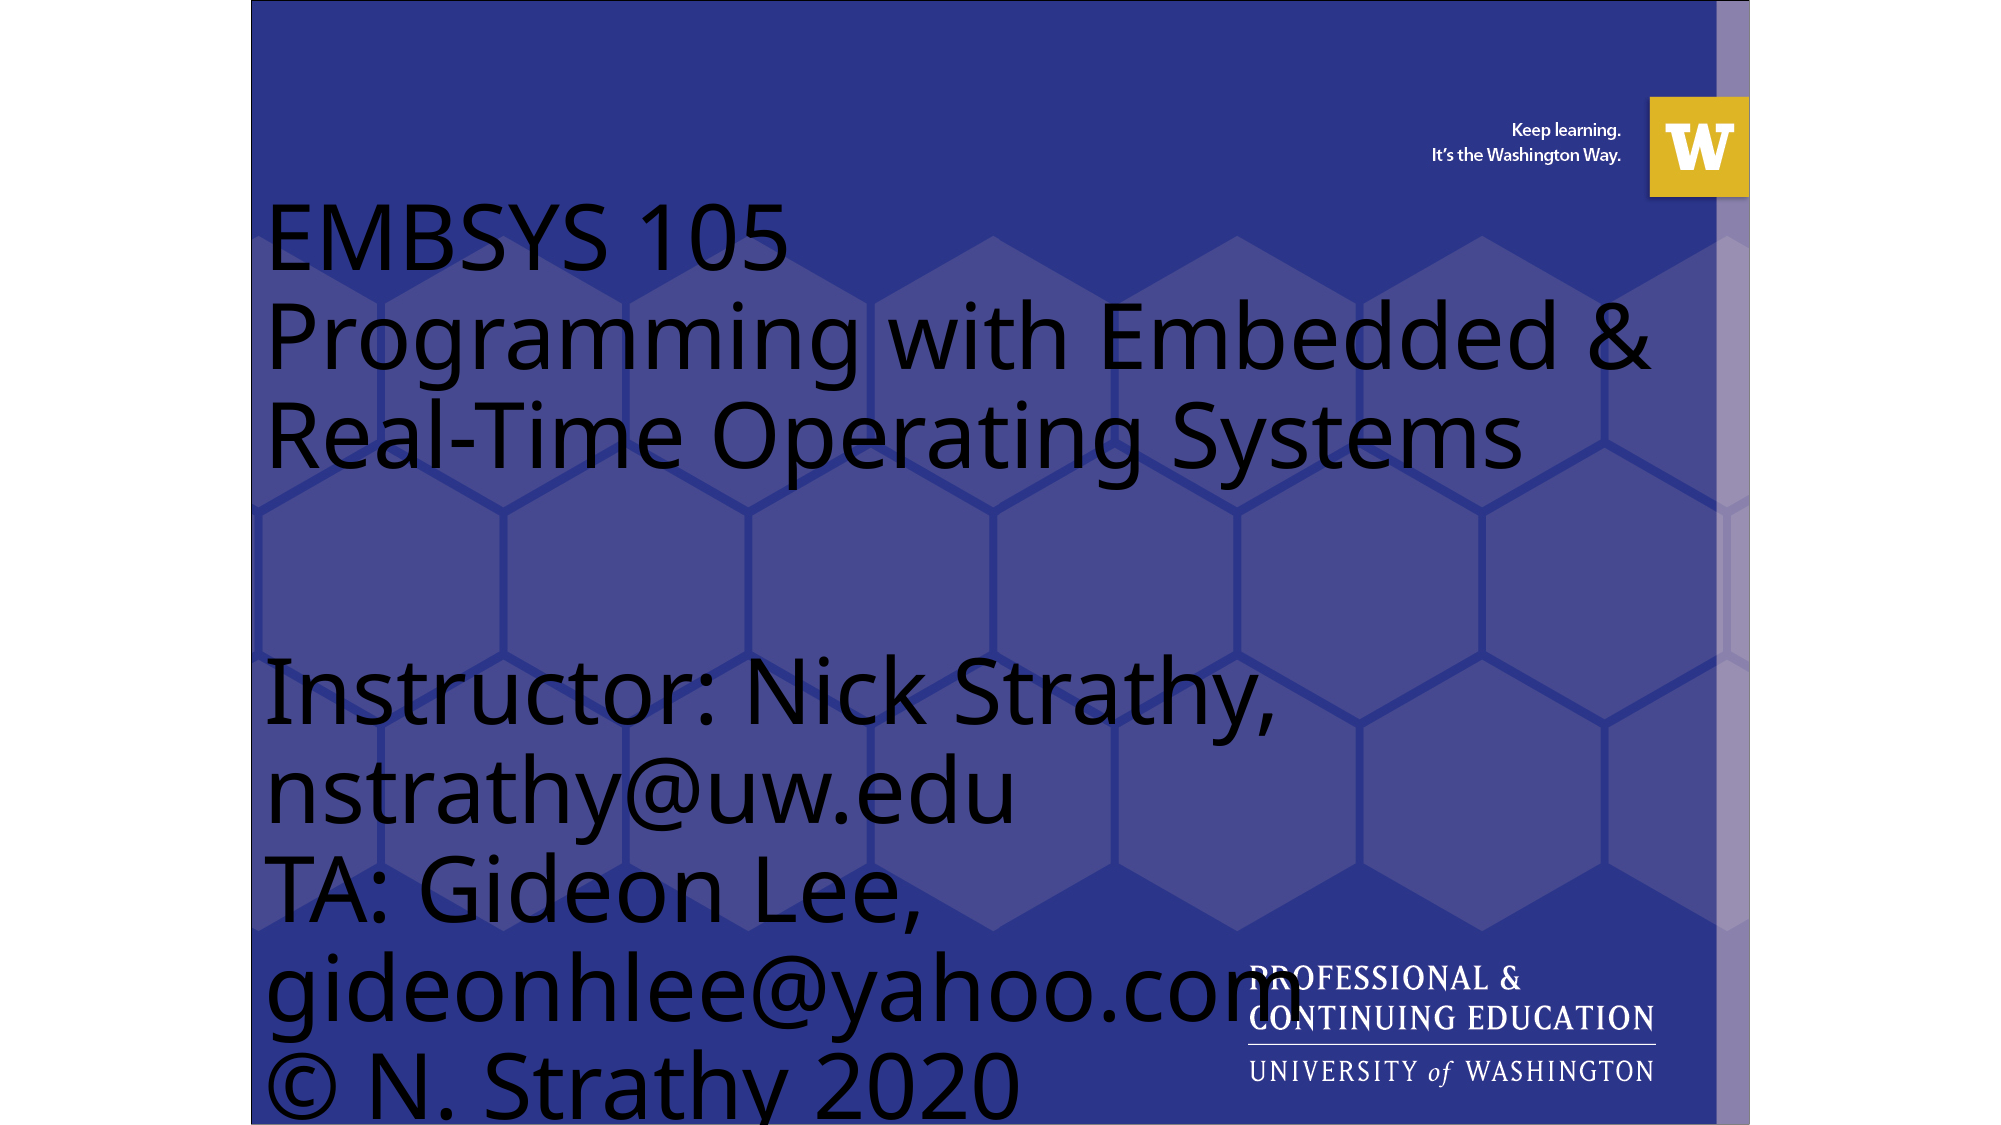

# EMBSYS 105 Programming with Embedded & Real-Time Operating Systems
Instructor: Nick Strathy, nstrathy@uw.edu
TA: Gideon Lee, gideonhlee@yahoo.com
© N. Strathy 2020
1/6/2020